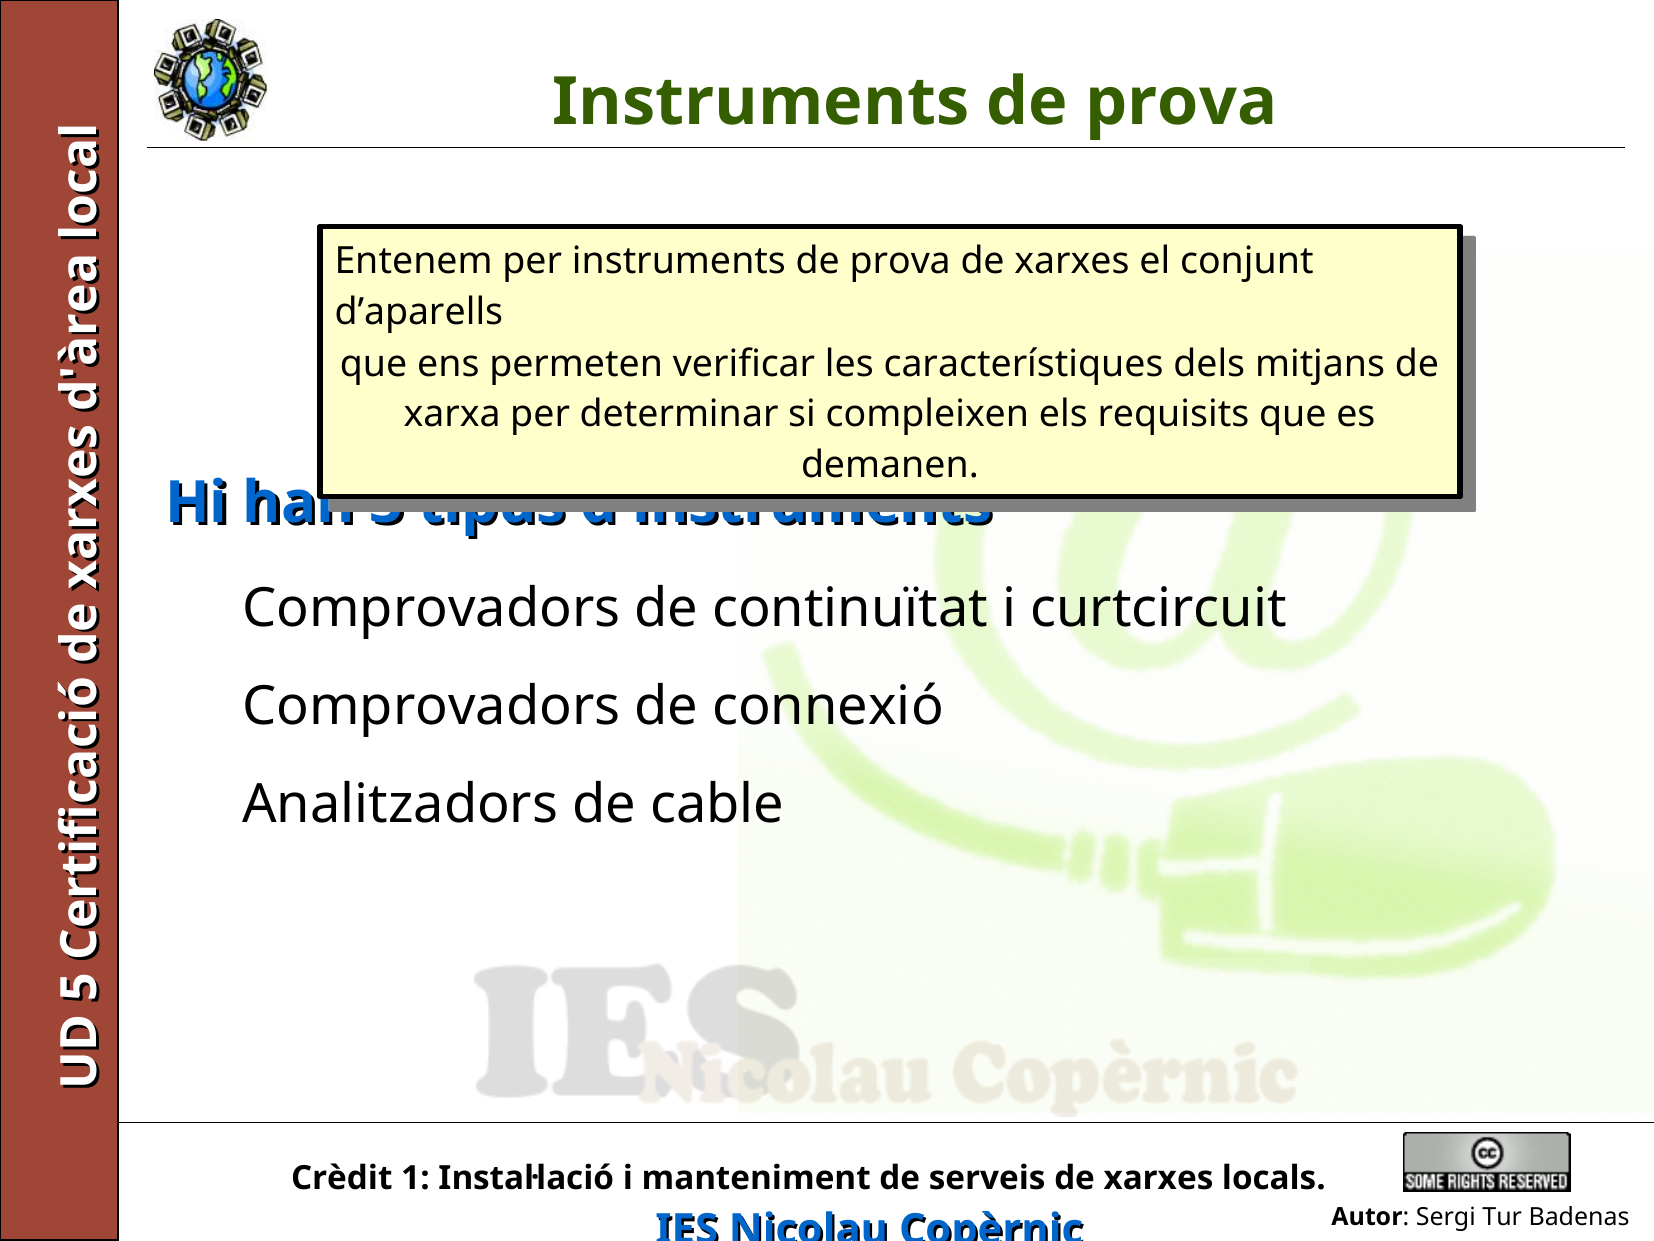

# Instruments de prova
Entenem per instruments de prova de xarxes el conjunt d’aparells
que ens permeten verificar les característiques dels mitjans de xarxa per determinar si compleixen els requisits que es demanen.
Hi han 3 tipus d'instruments
Comprovadors de continuïtat i curtcircuit
Comprovadors de connexió
Analitzadors de cable